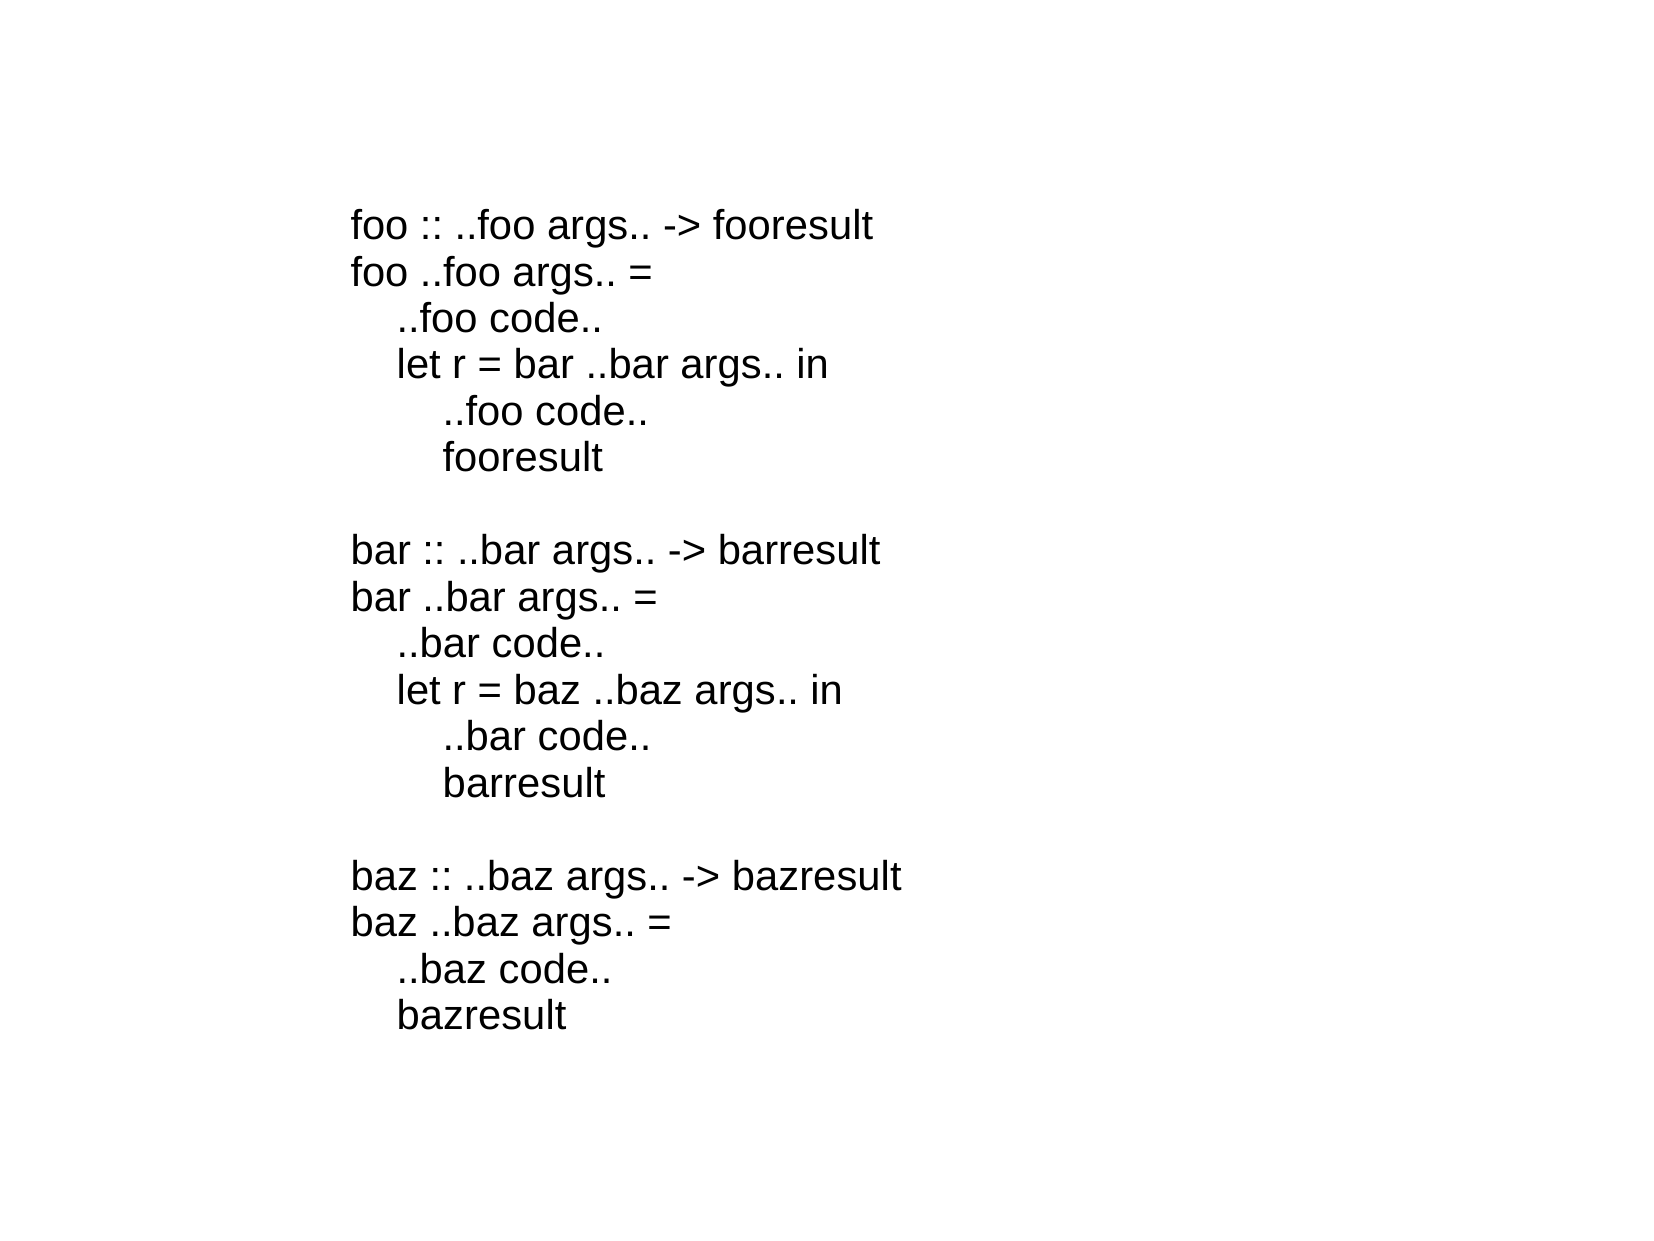

# foo :: ..foo args.. -> fooresult
 foo ..foo args.. =
 ..foo code..
 let r = bar ..bar args.. in
 ..foo code..
 fooresult
 bar :: ..bar args.. -> barresult
 bar ..bar args.. =
 ..bar code..
 let r = baz ..baz args.. in
 ..bar code..
 barresult
 baz :: ..baz args.. -> bazresult
 baz ..baz args.. =
 ..baz code..
 bazresult